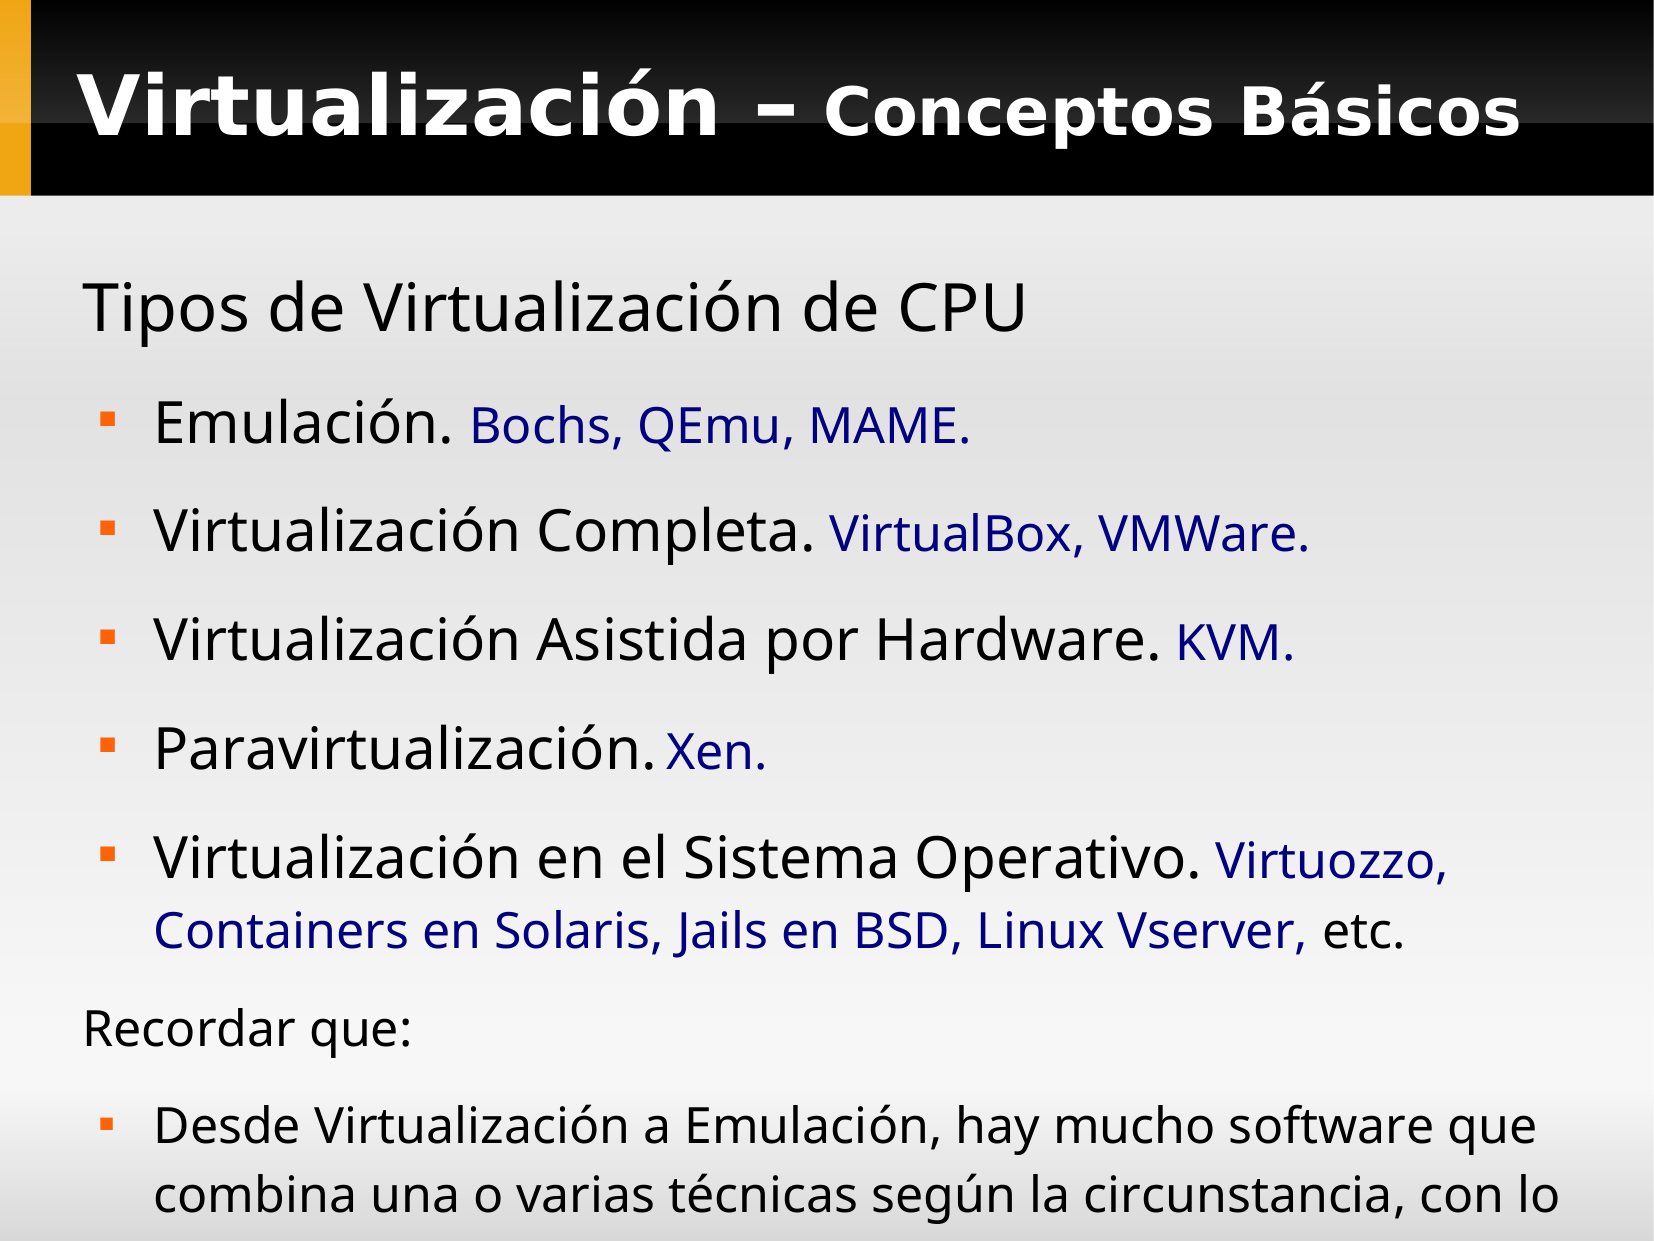

# Virtualización – Conceptos Básicos
Tipos de Virtualización de CPU
Emulación. Bochs, QEmu, MAME.
Virtualización Completa. VirtualBox, VMWare.
Virtualización Asistida por Hardware. KVM.
Paravirtualización. Xen.
Virtualización en el Sistema Operativo. Virtuozzo, Containers en Solaris, Jails en BSD, Linux Vserver, etc.
Recordar que:
Desde Virtualización a Emulación, hay mucho software que combina una o varias técnicas según la circunstancia, con lo cual se vuelve difícil una clasificación estricta (por ej., Recompilación Dinámica). (Ver http://en.wikipedia.org/wiki/Comparison_of_platform_virtual_machines)